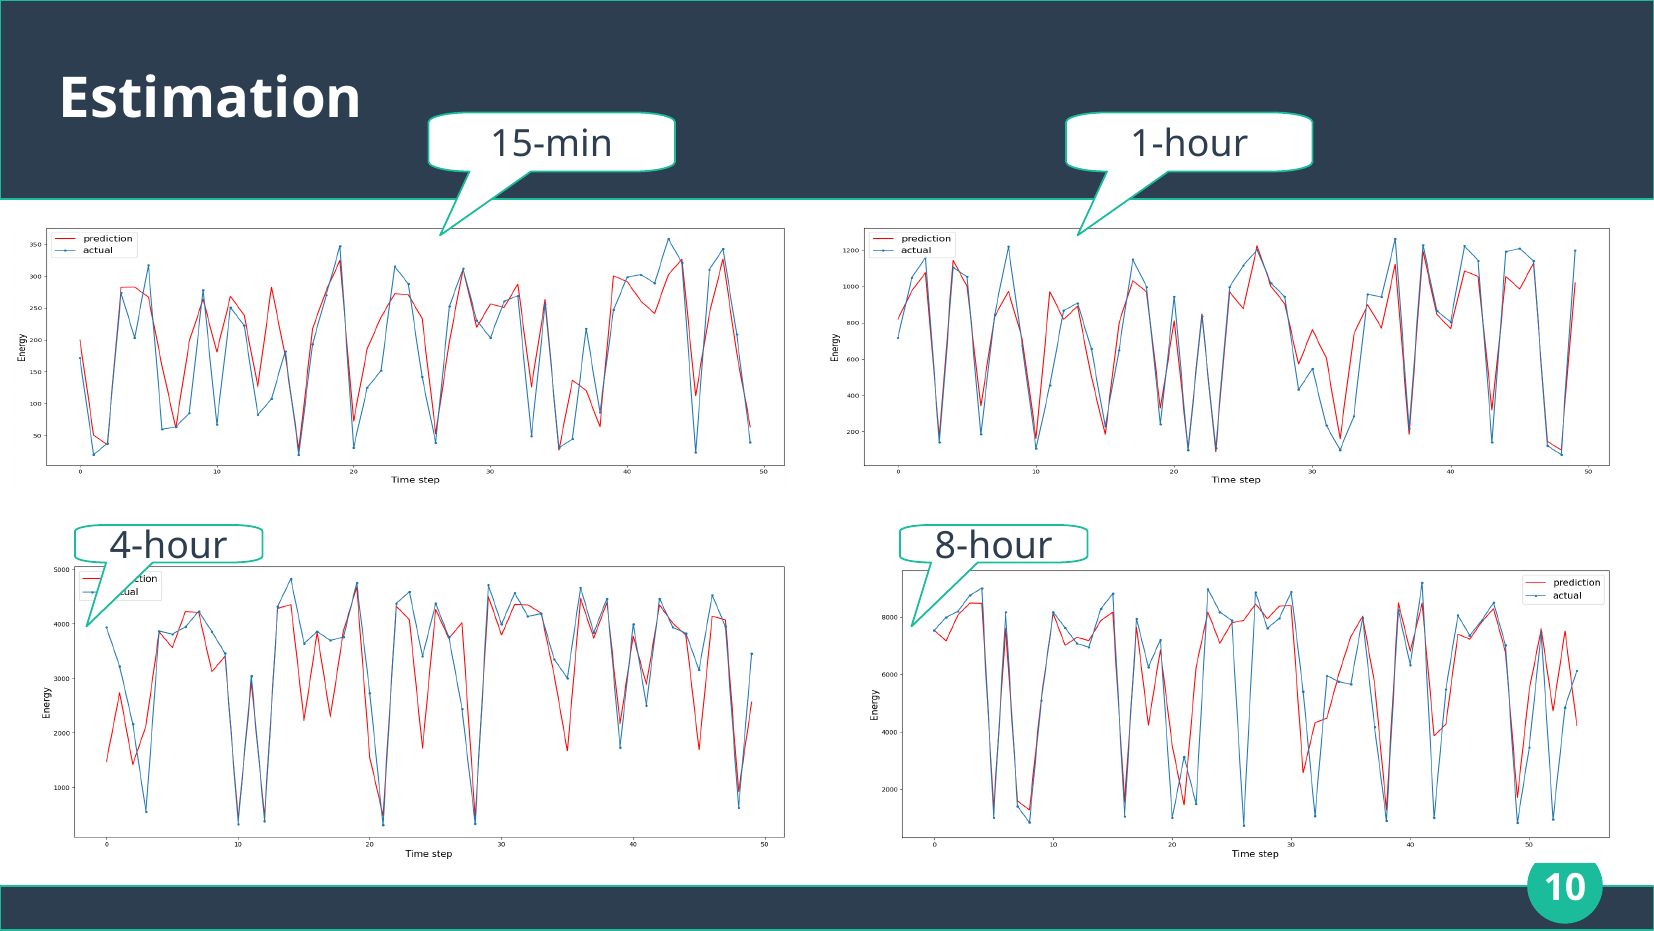

# Estimation
15-min
1-hour
4-hour
8-hour
10